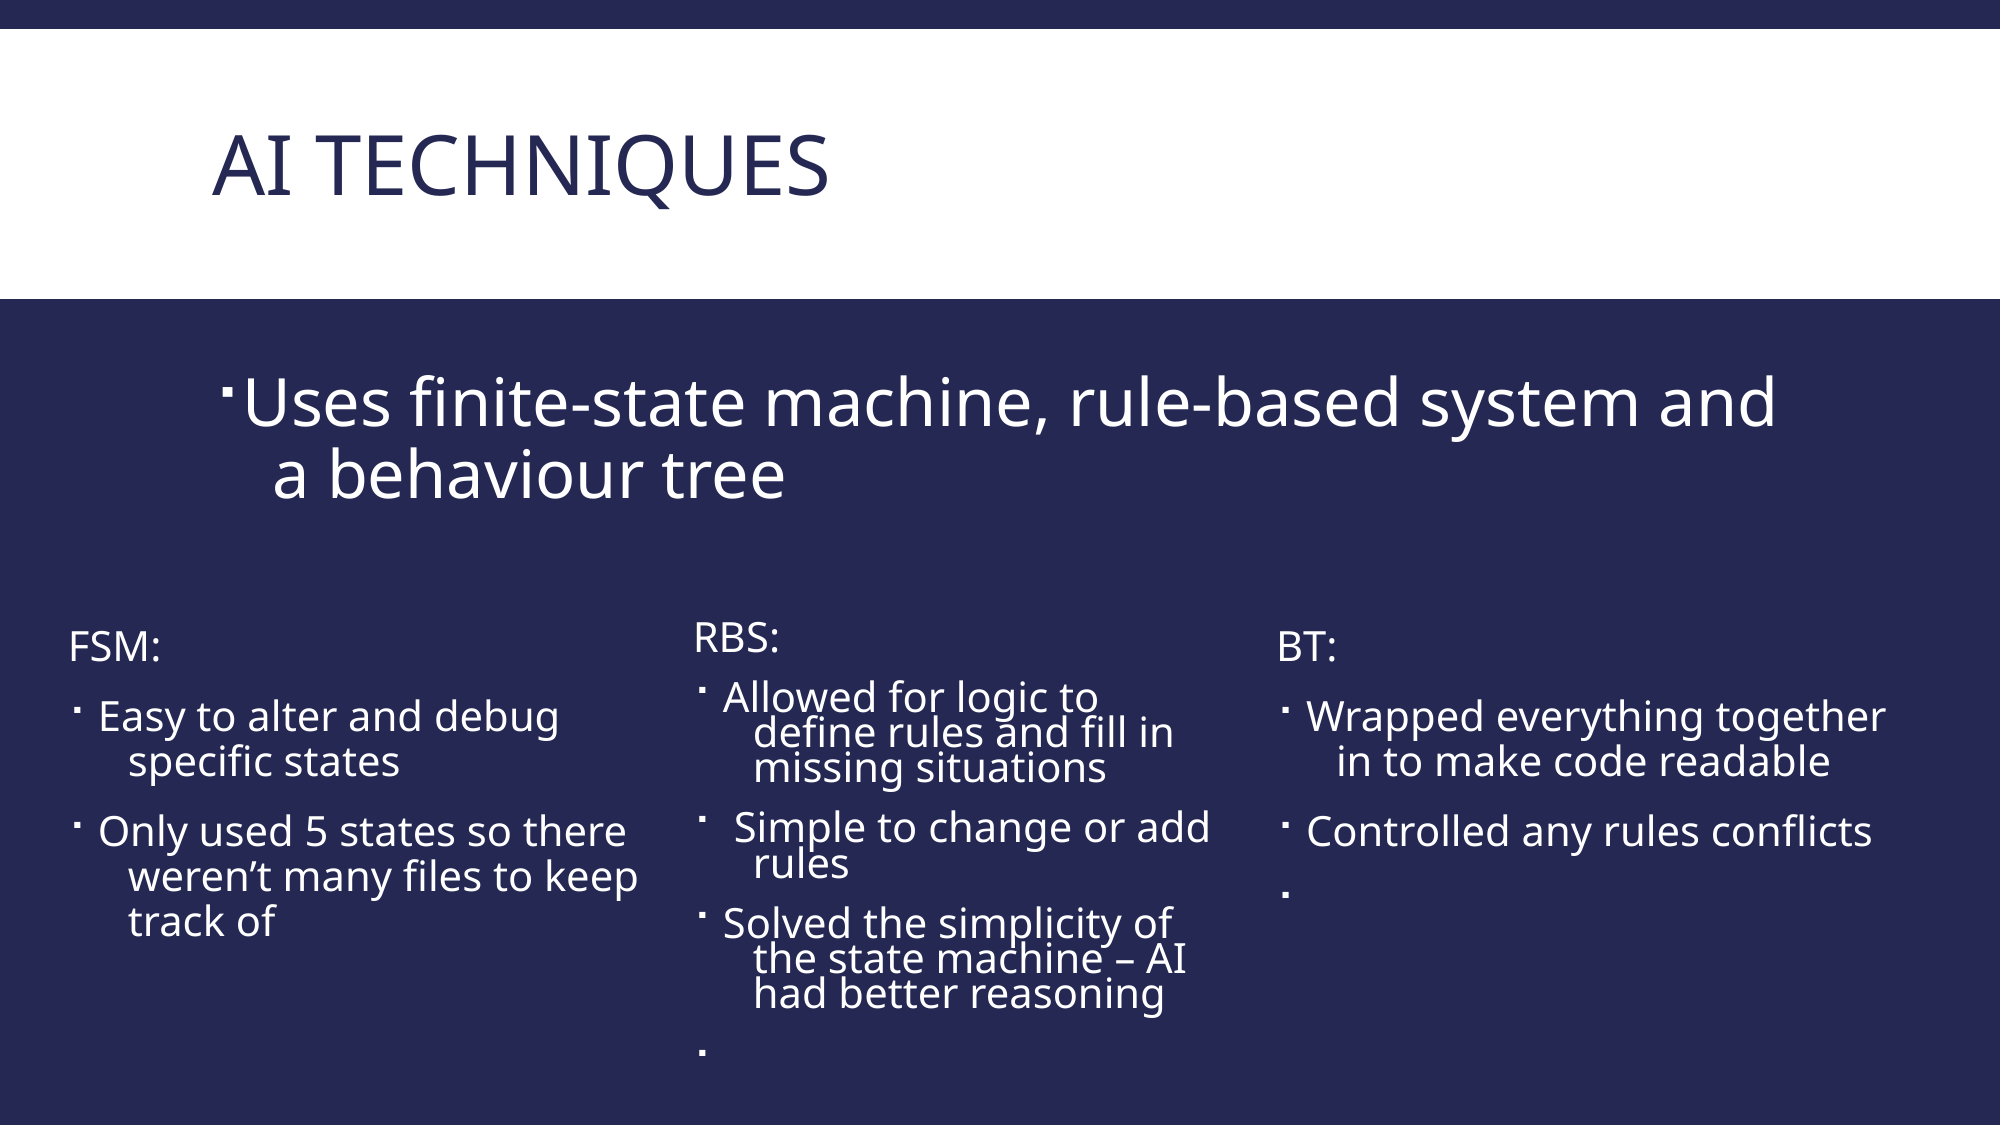

# AI techniques
Uses finite-state machine, rule-based system and a behaviour tree
FSM:
Easy to alter and debug specific states
Only used 5 states so there weren’t many files to keep track of
RBS:
Allowed for logic to define rules and fill in missing situations
 Simple to change or add rules
Solved the simplicity of the state machine – AI had better reasoning
BT:
Wrapped everything together in to make code readable
Controlled any rules conflicts